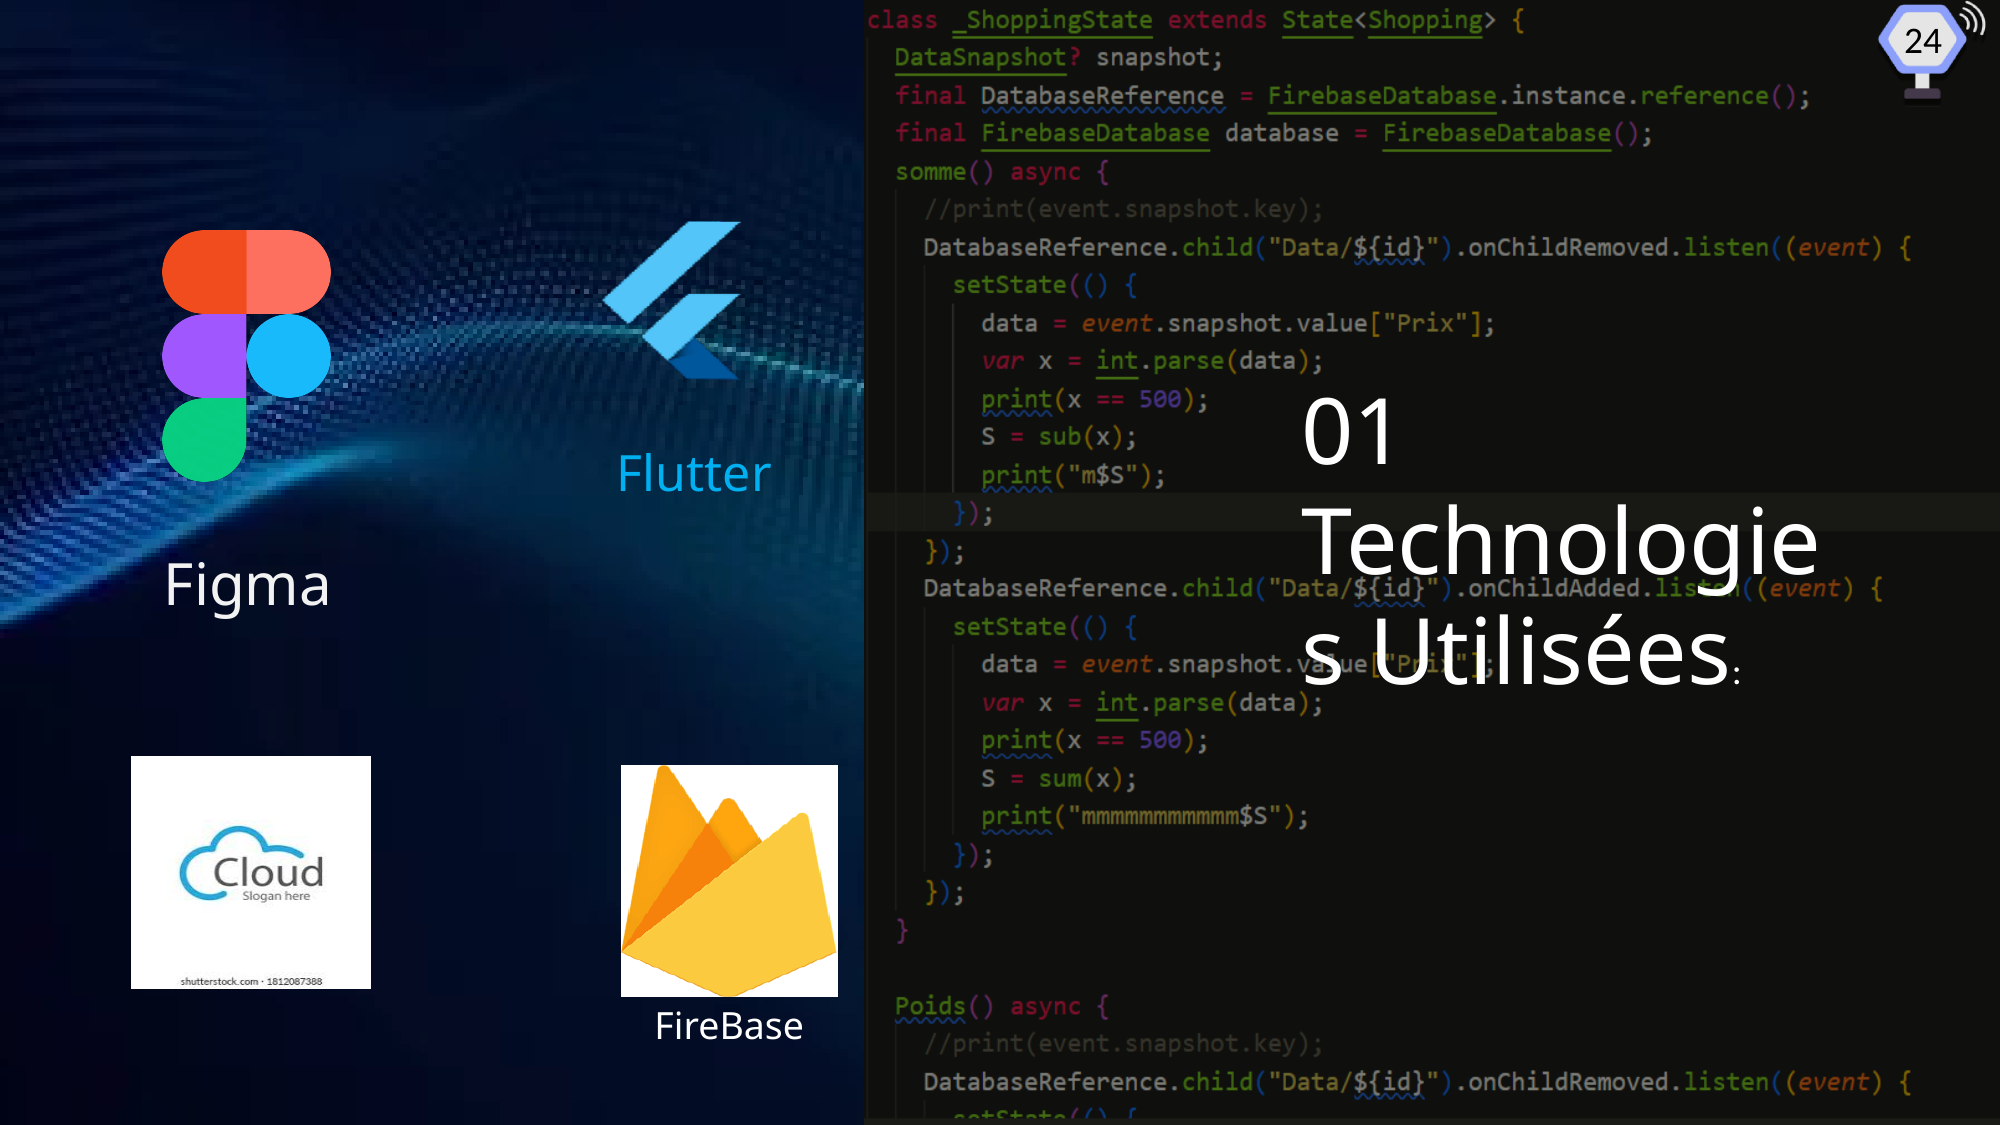

24
#
01 Technologies Utilisées:
Flutter
Figma
FireBase